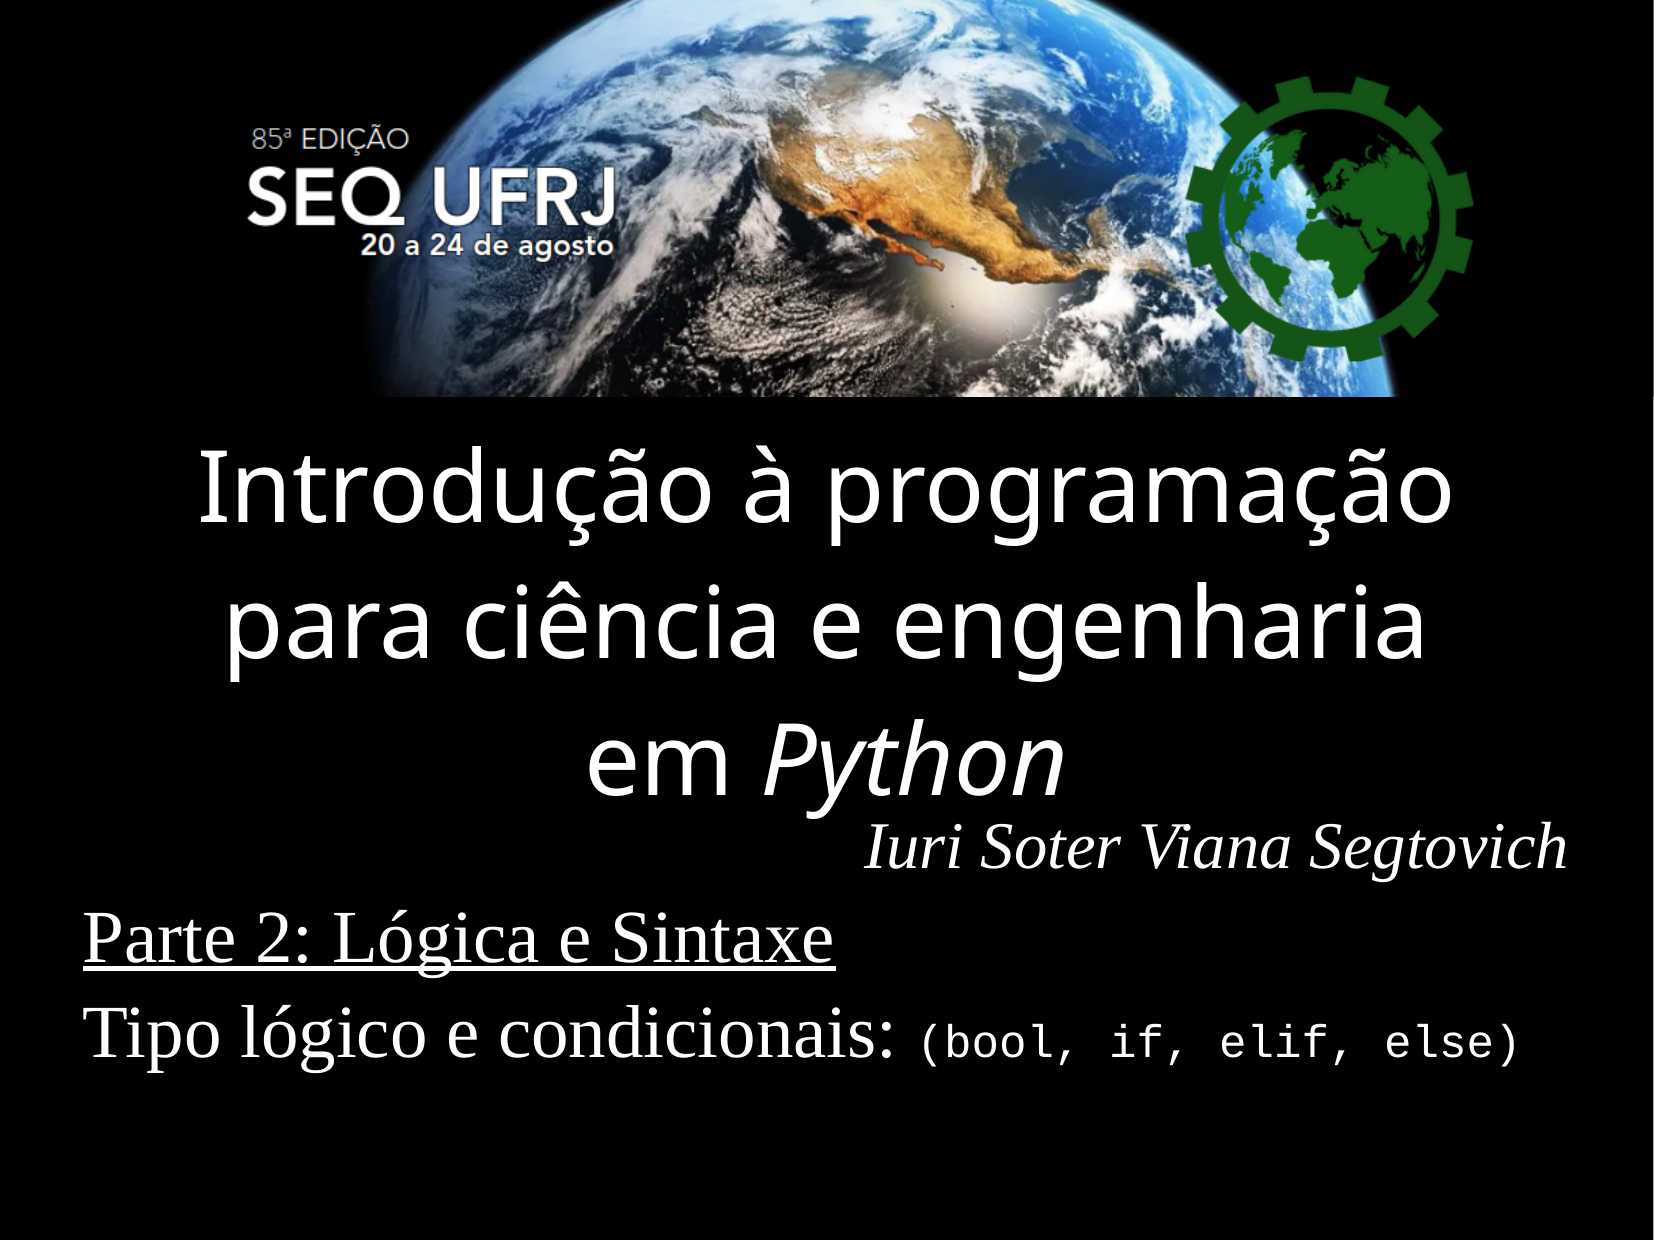

# Introdução à programação para ciência e engenharia em Python
Iuri Soter Viana Segtovich
Parte 2: Lógica e Sintaxe
Tipo lógico e condicionais: (bool, if, elif, else)